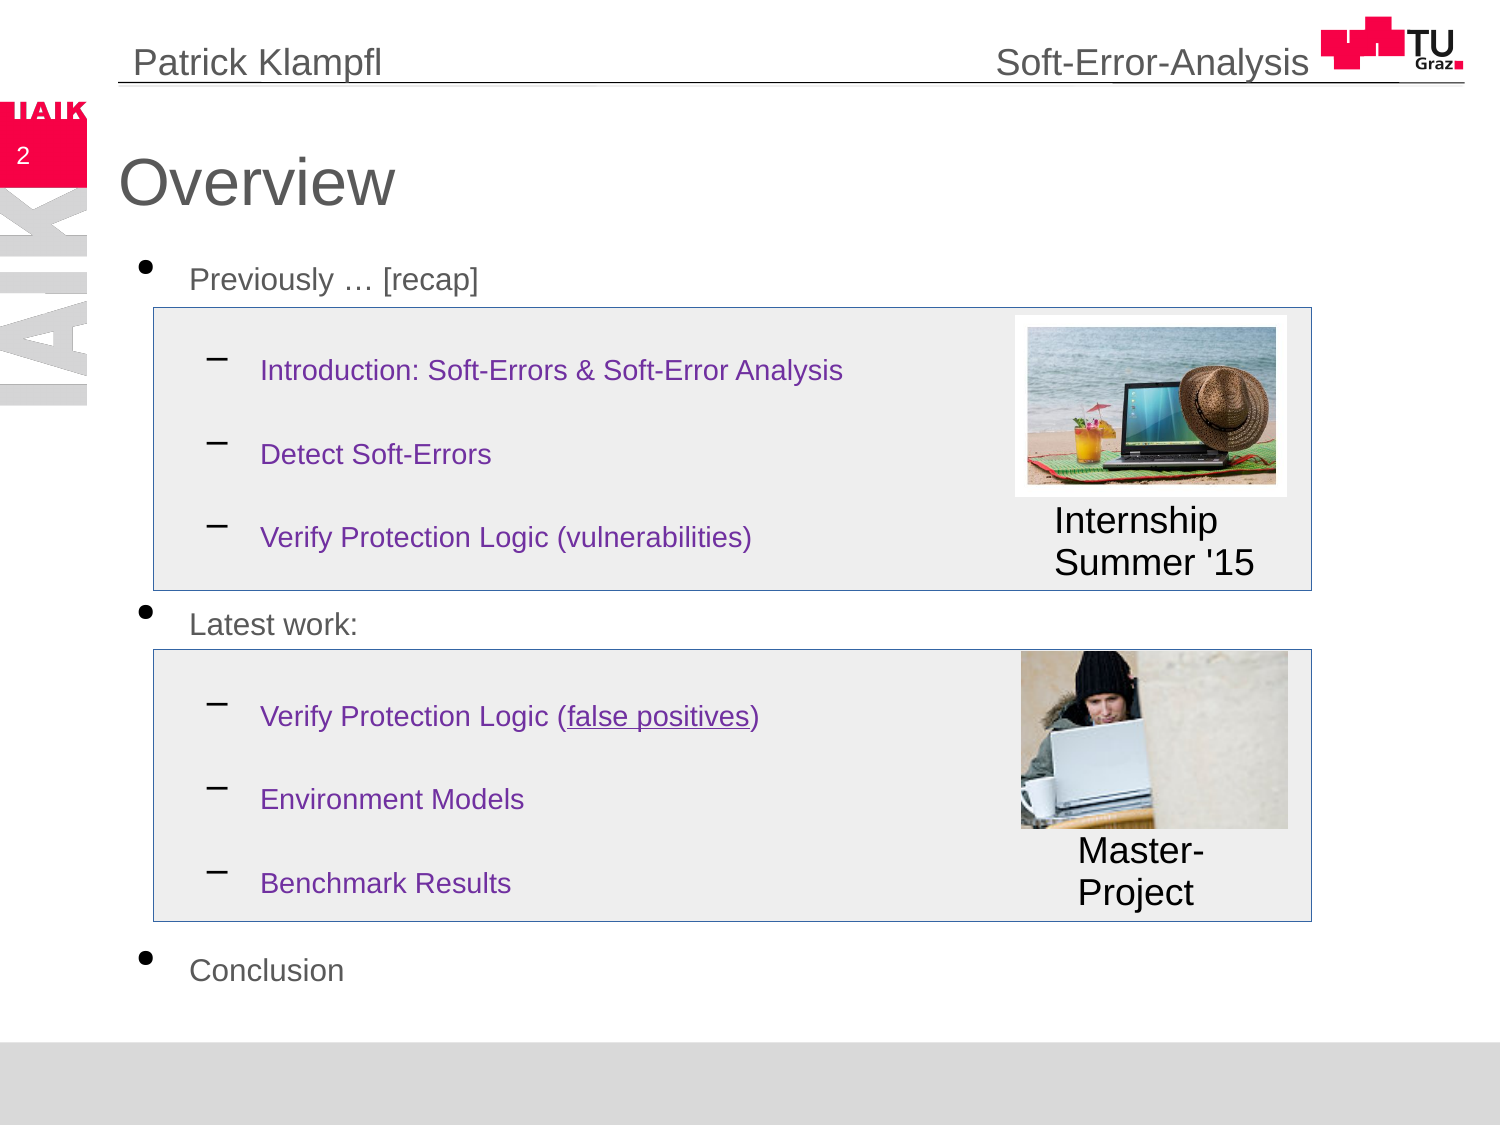

1
# Overview
Previously … [recap]
Introduction: Soft-Errors & Soft-Error Analysis
Detect Soft-Errors
Verify Protection Logic (vulnerabilities)
Latest work:
Verify Protection Logic (false positives)
Environment Models
Benchmark Results
Conclusion
Internship
Summer '15
Master-Project